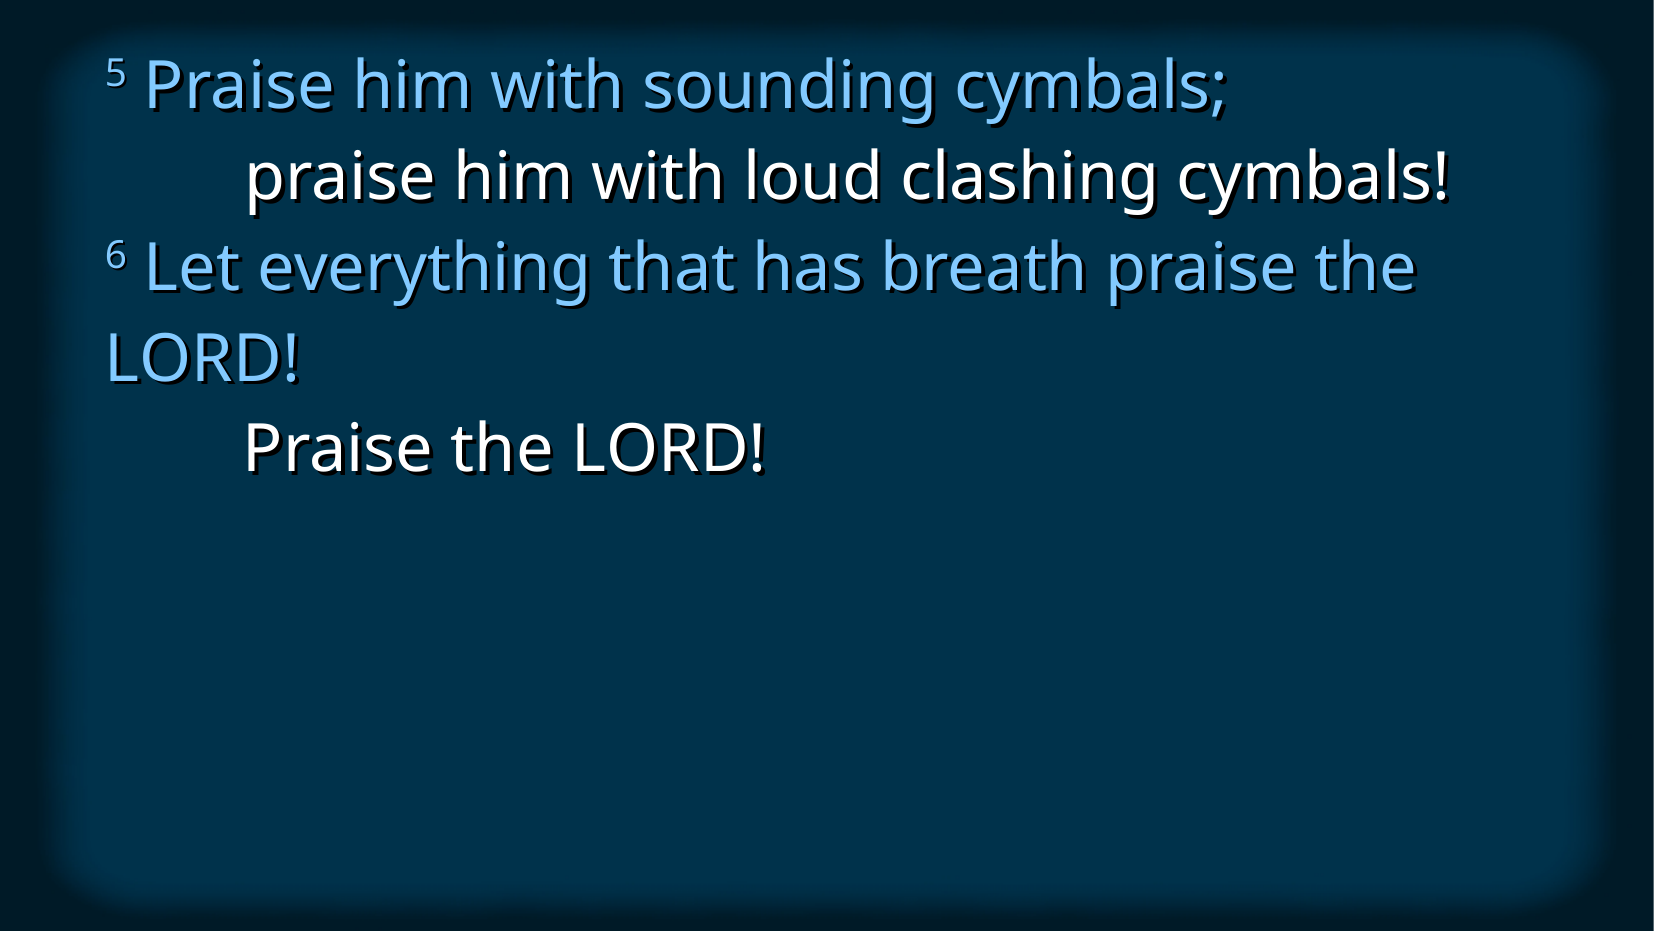

5 Praise him with sounding cymbals;
 praise him with loud clashing cymbals!
6 Let everything that has breath praise the LORD!
 Praise the LORD!